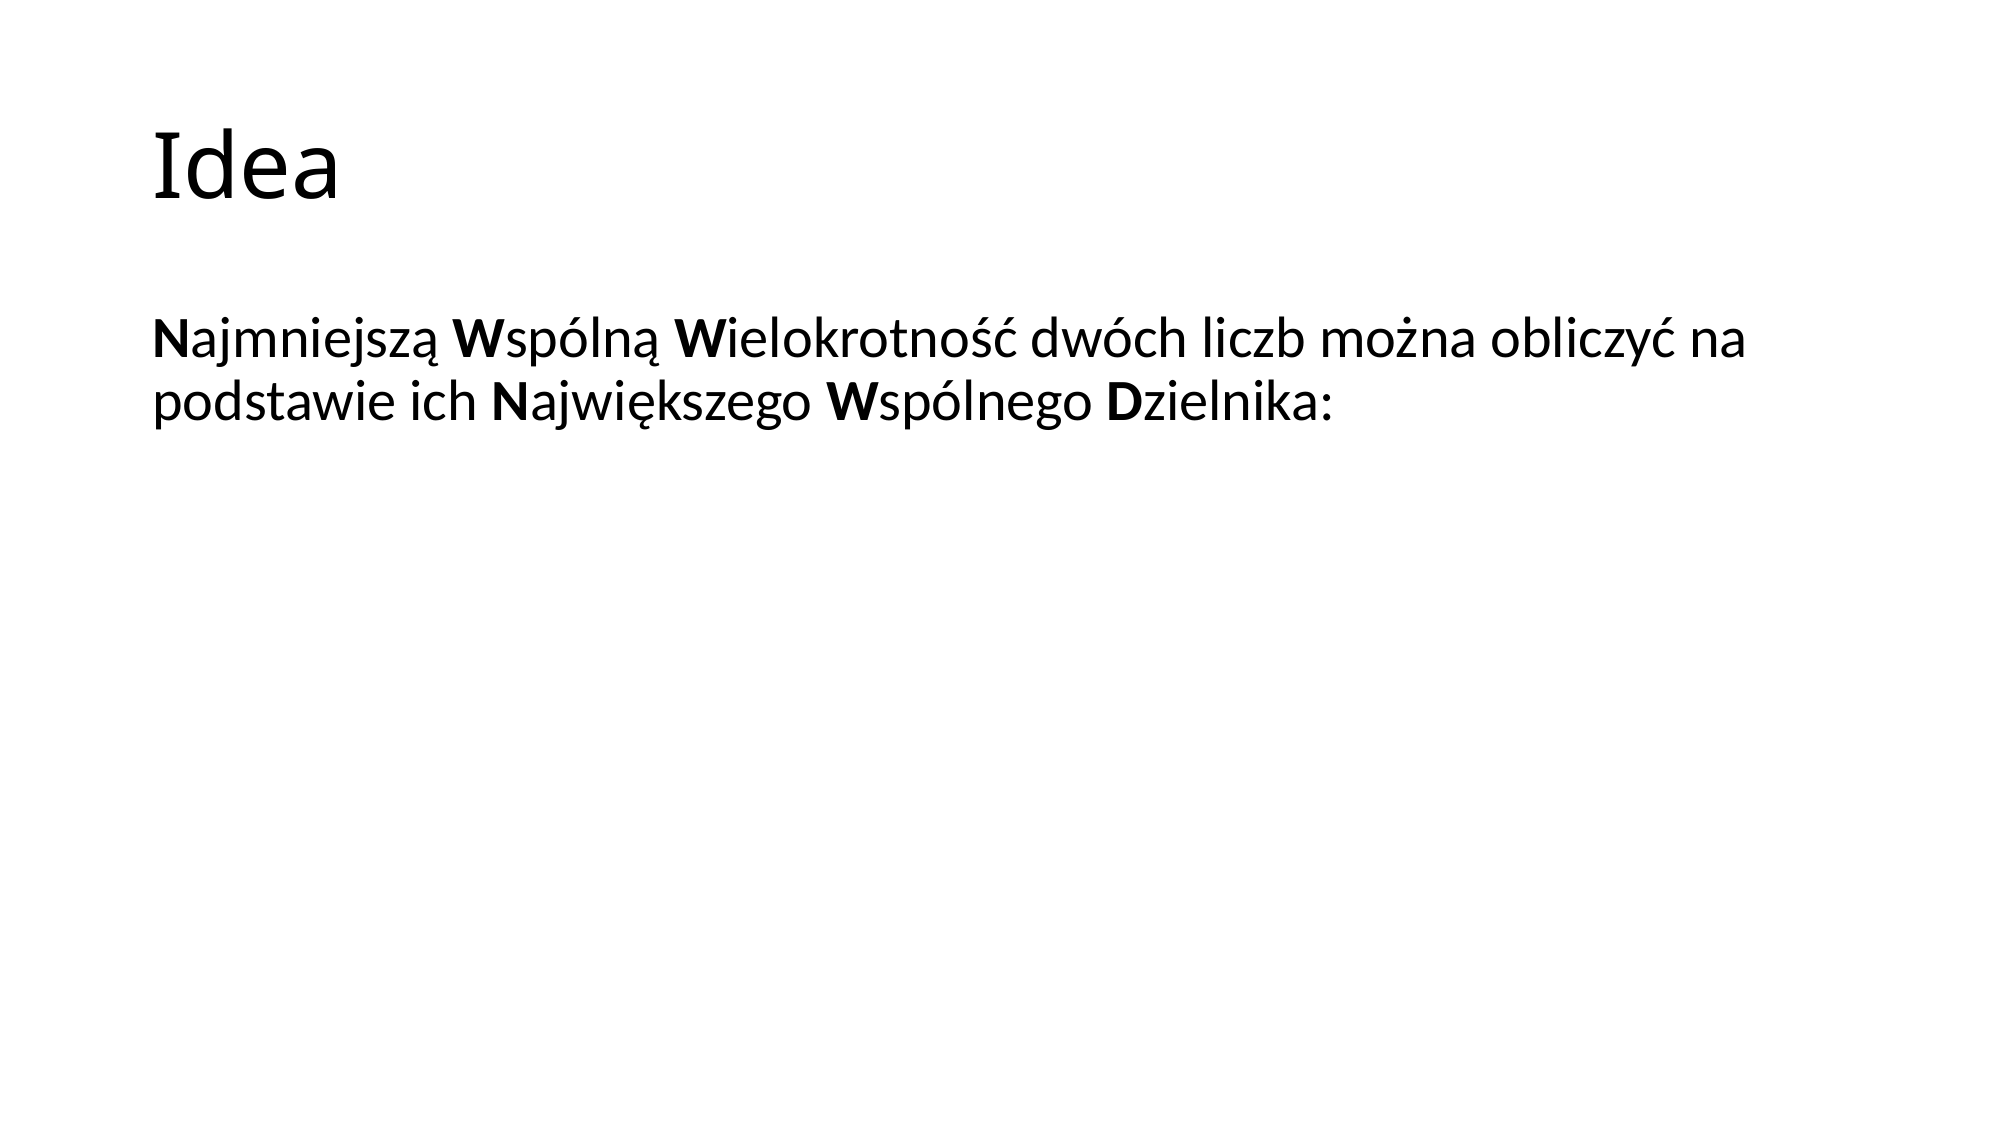

# Idea
Najmniejszą Wspólną Wielokrotność dwóch liczb można obliczyć na podstawie ich Największego Wspólnego Dzielnika: